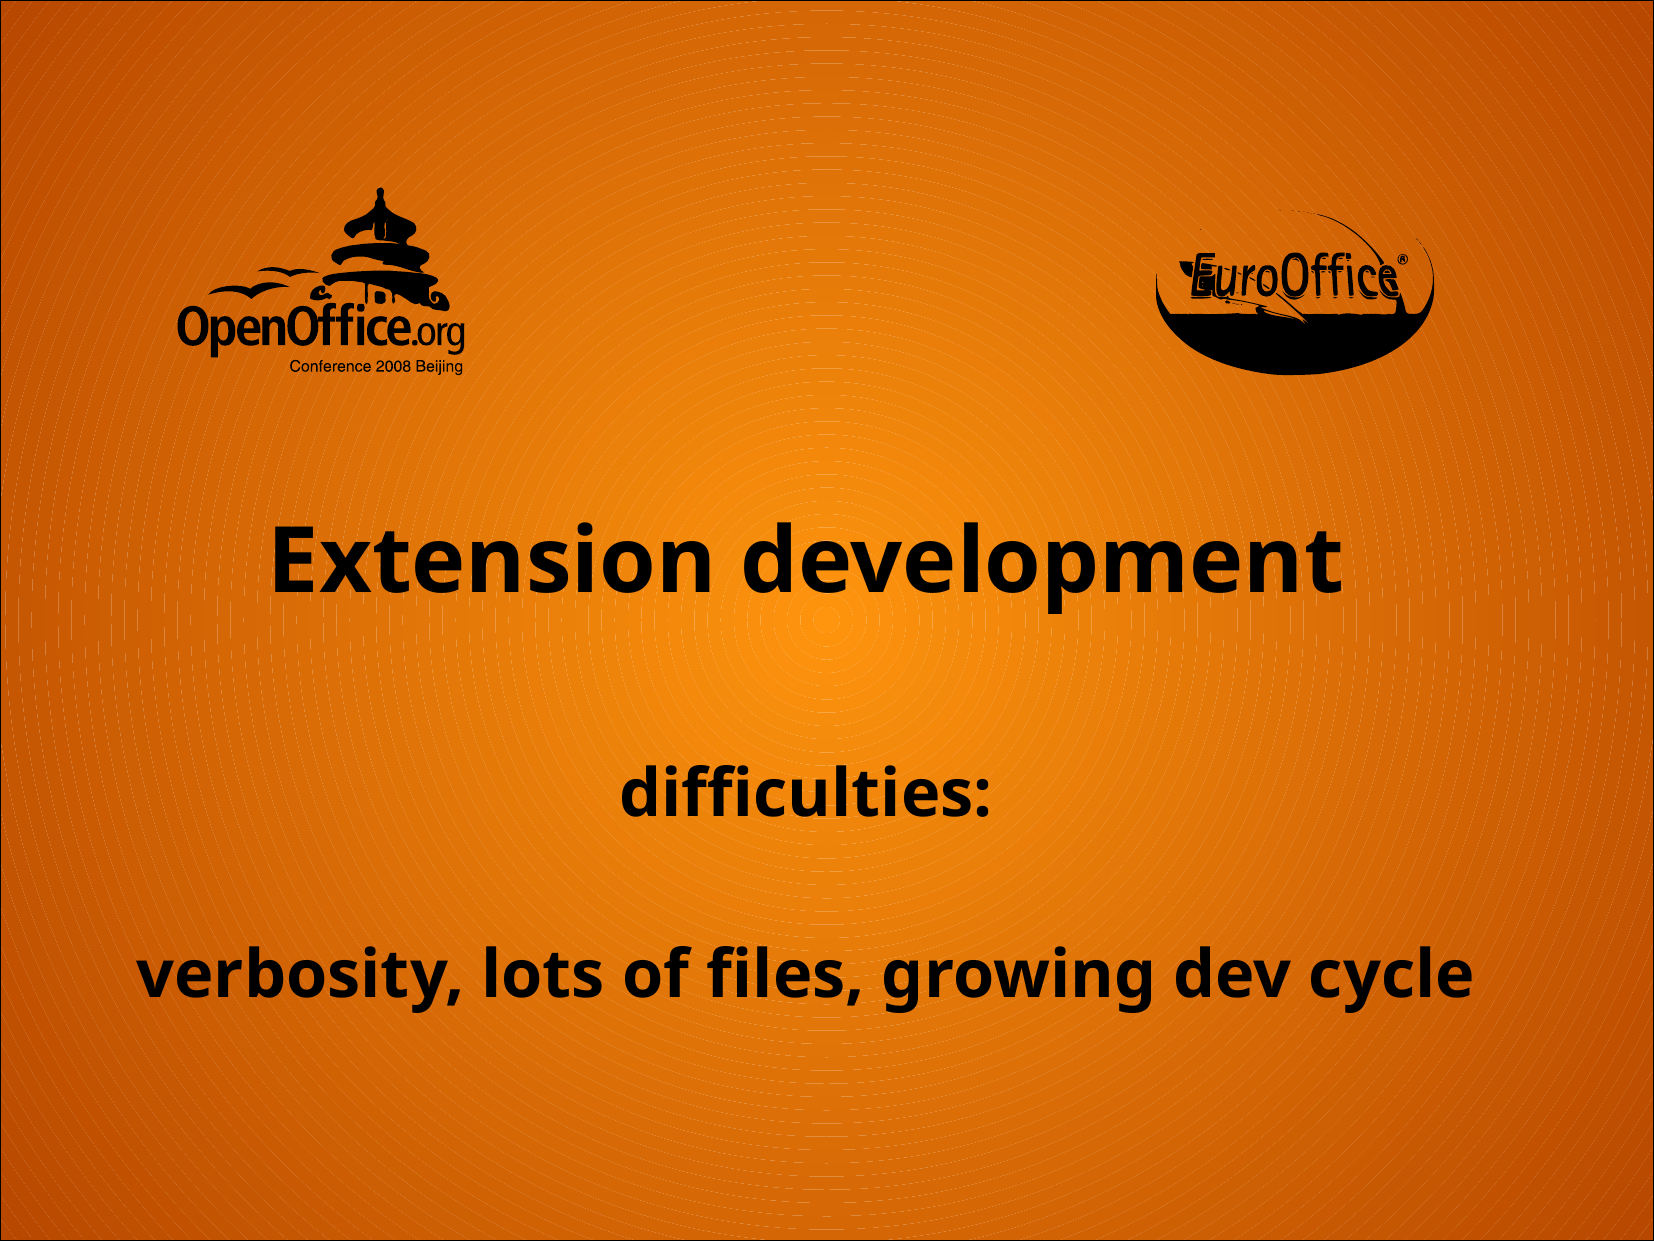

Extension development
difficulties:
verbosity, lots of files, growing dev cycle